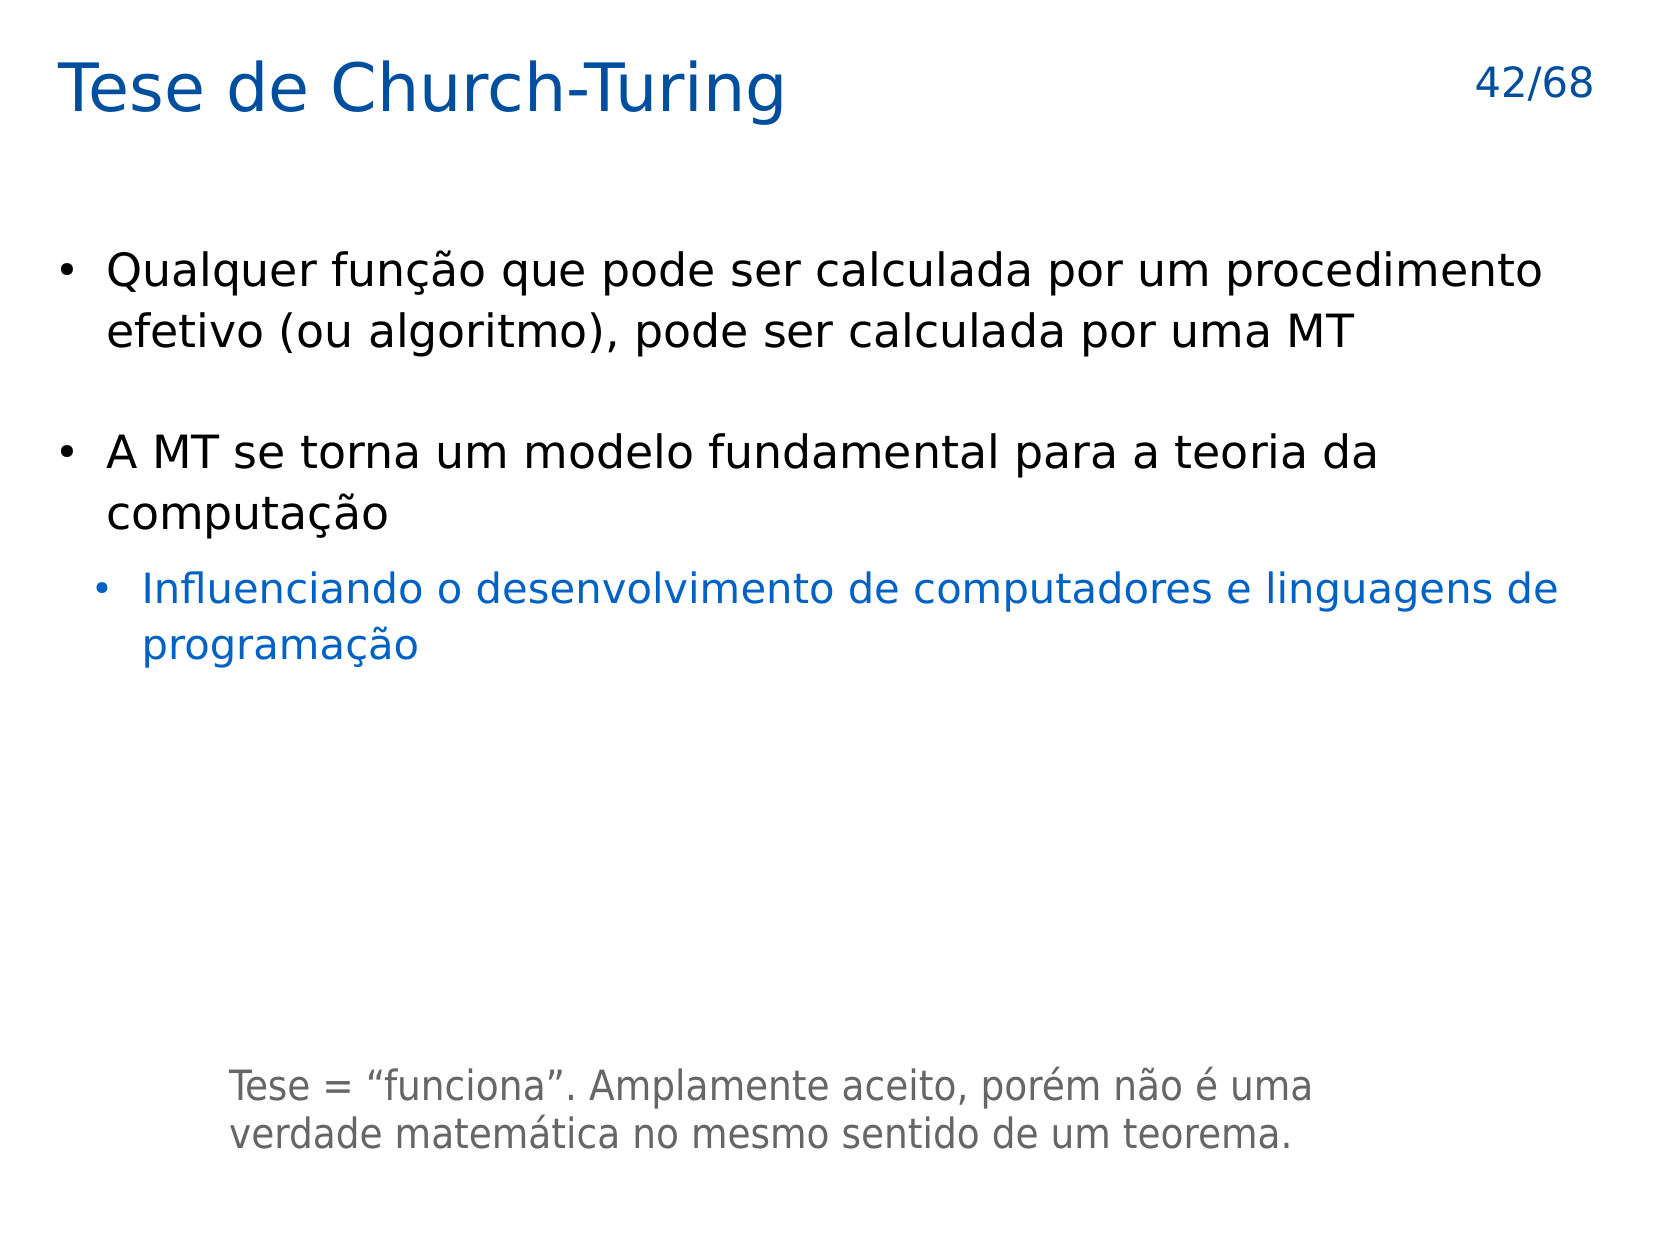

# Tese de Church-Turing
42
Qualquer função que pode ser calculada por um procedimento efetivo (ou algoritmo), pode ser calculada por uma MT
A MT se torna um modelo fundamental para a teoria da computação
Influenciando o desenvolvimento de computadores e linguagens de programação
Tese = “funciona”. Amplamente aceito, porém não é uma verdade matemática no mesmo sentido de um teorema.